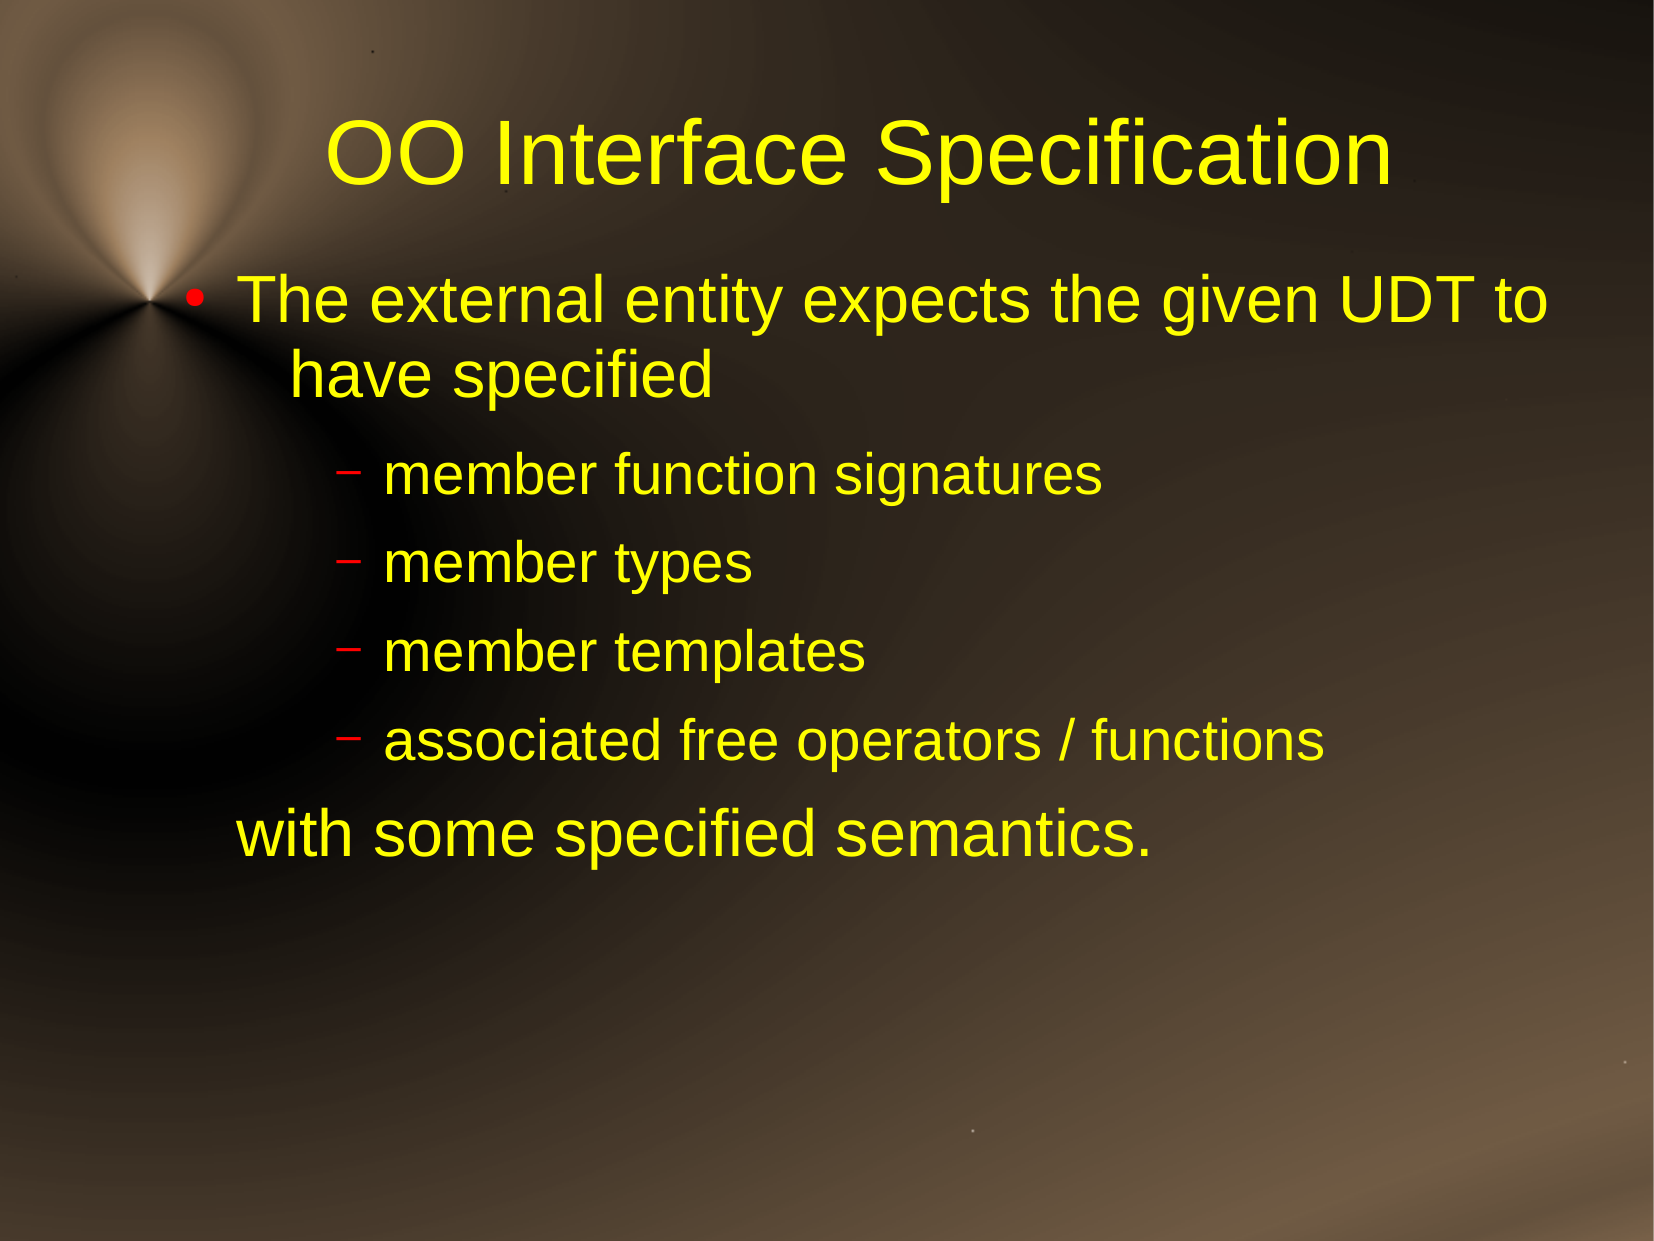

# OO Interface Specification
The external entity expects the given UDT to have specified
member function signatures
member types
member templates
associated free operators / functions
with some specified semantics.